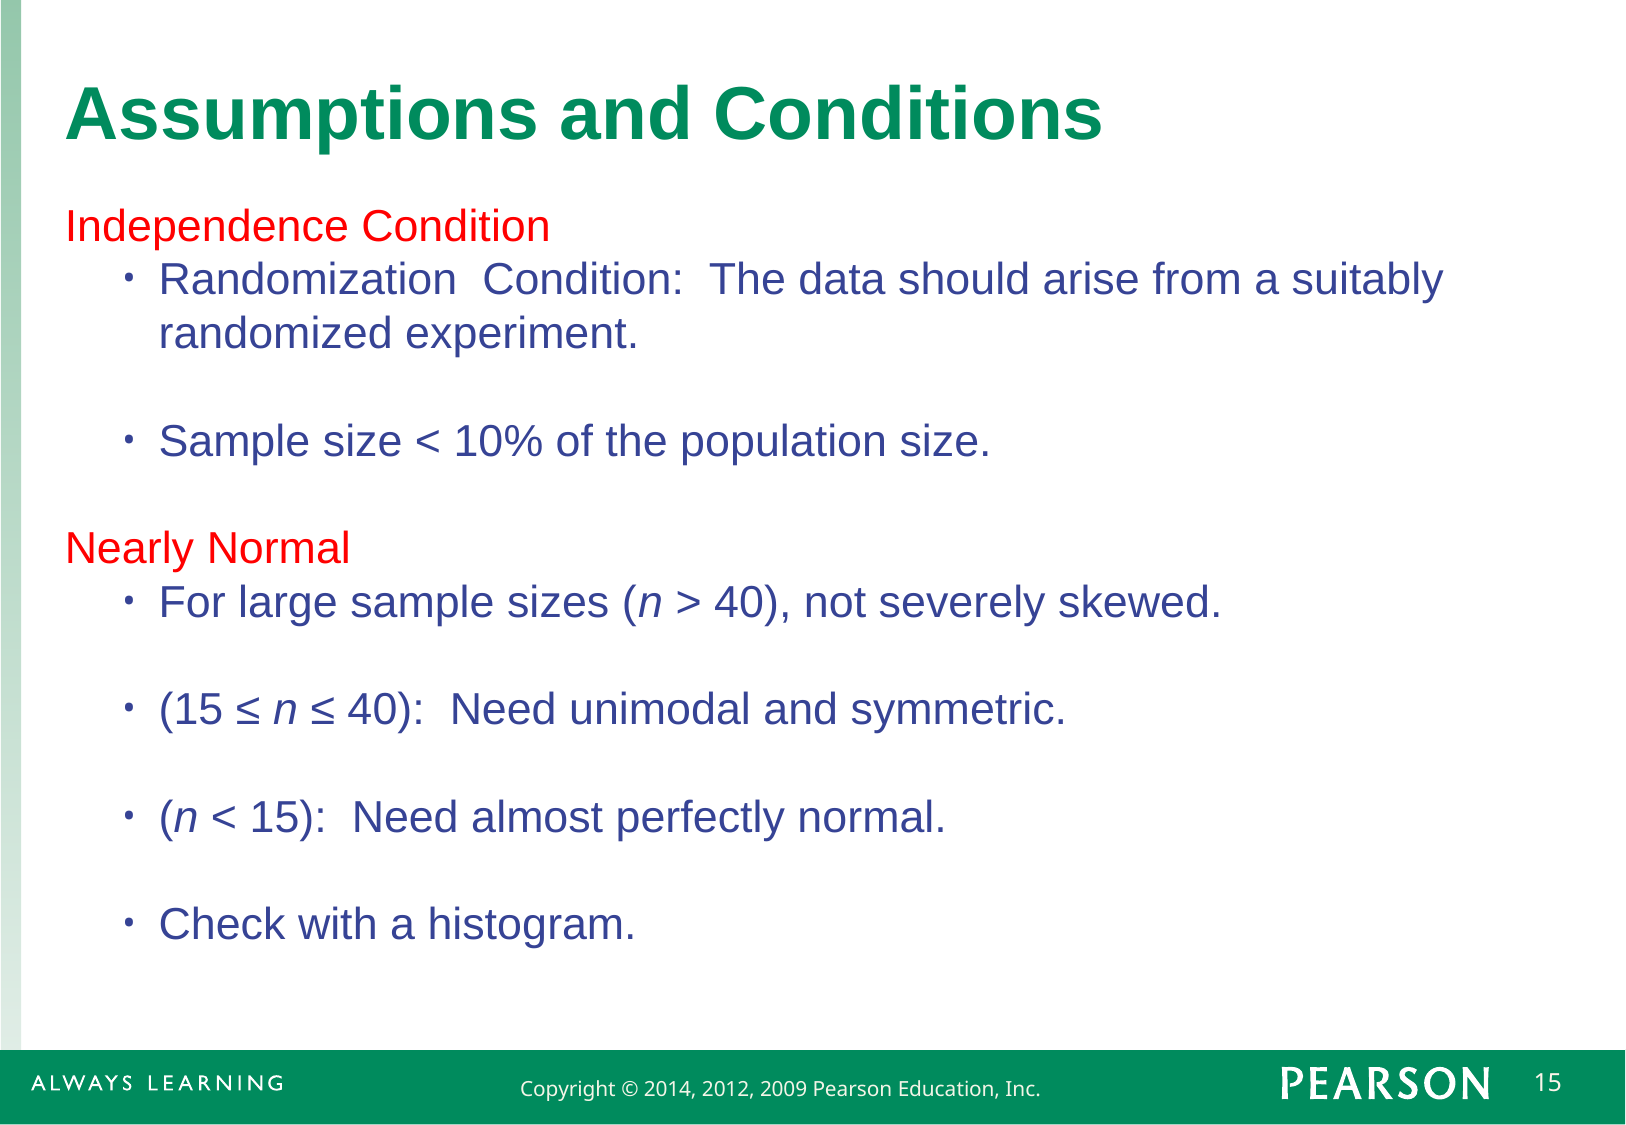

# Assumptions and Conditions
Independence Condition
Randomization Condition: The data should arise from a suitably randomized experiment.
Sample size < 10% of the population size.
Nearly Normal
For large sample sizes (n > 40), not severely skewed.
(15 ≤ n ≤ 40): Need unimodal and symmetric.
(n < 15): Need almost perfectly normal.
Check with a histogram.